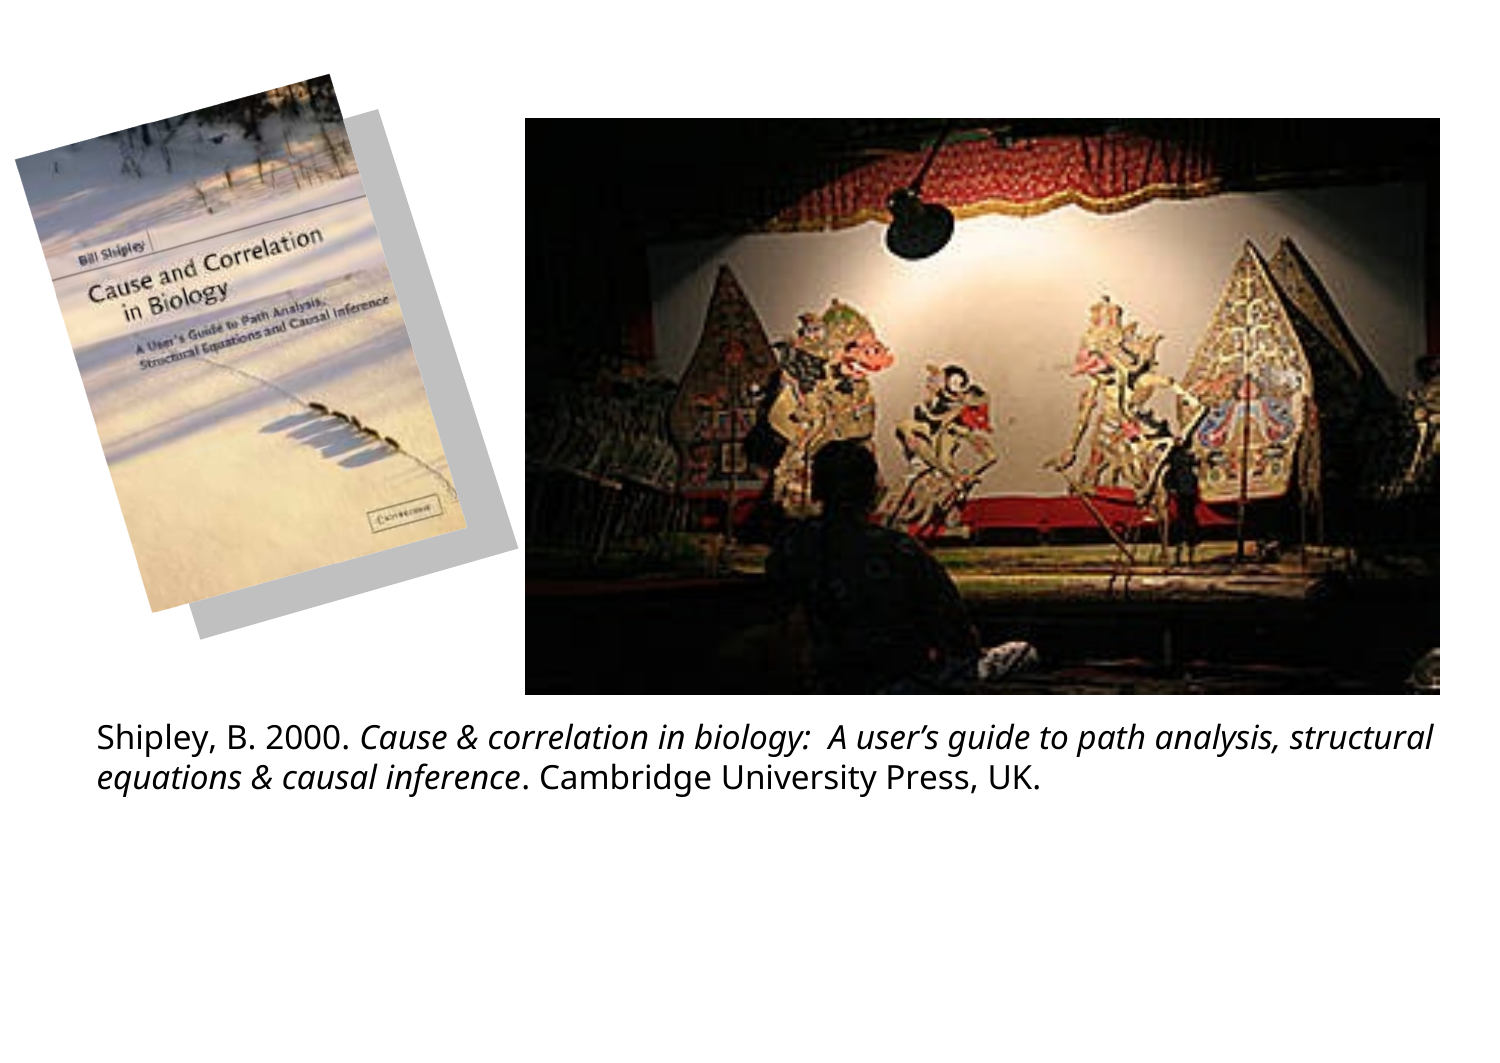

Shipley, B. 2000. Cause & correlation in biology: A user’s guide to path analysis, structural equations & causal inference. Cambridge University Press, UK.